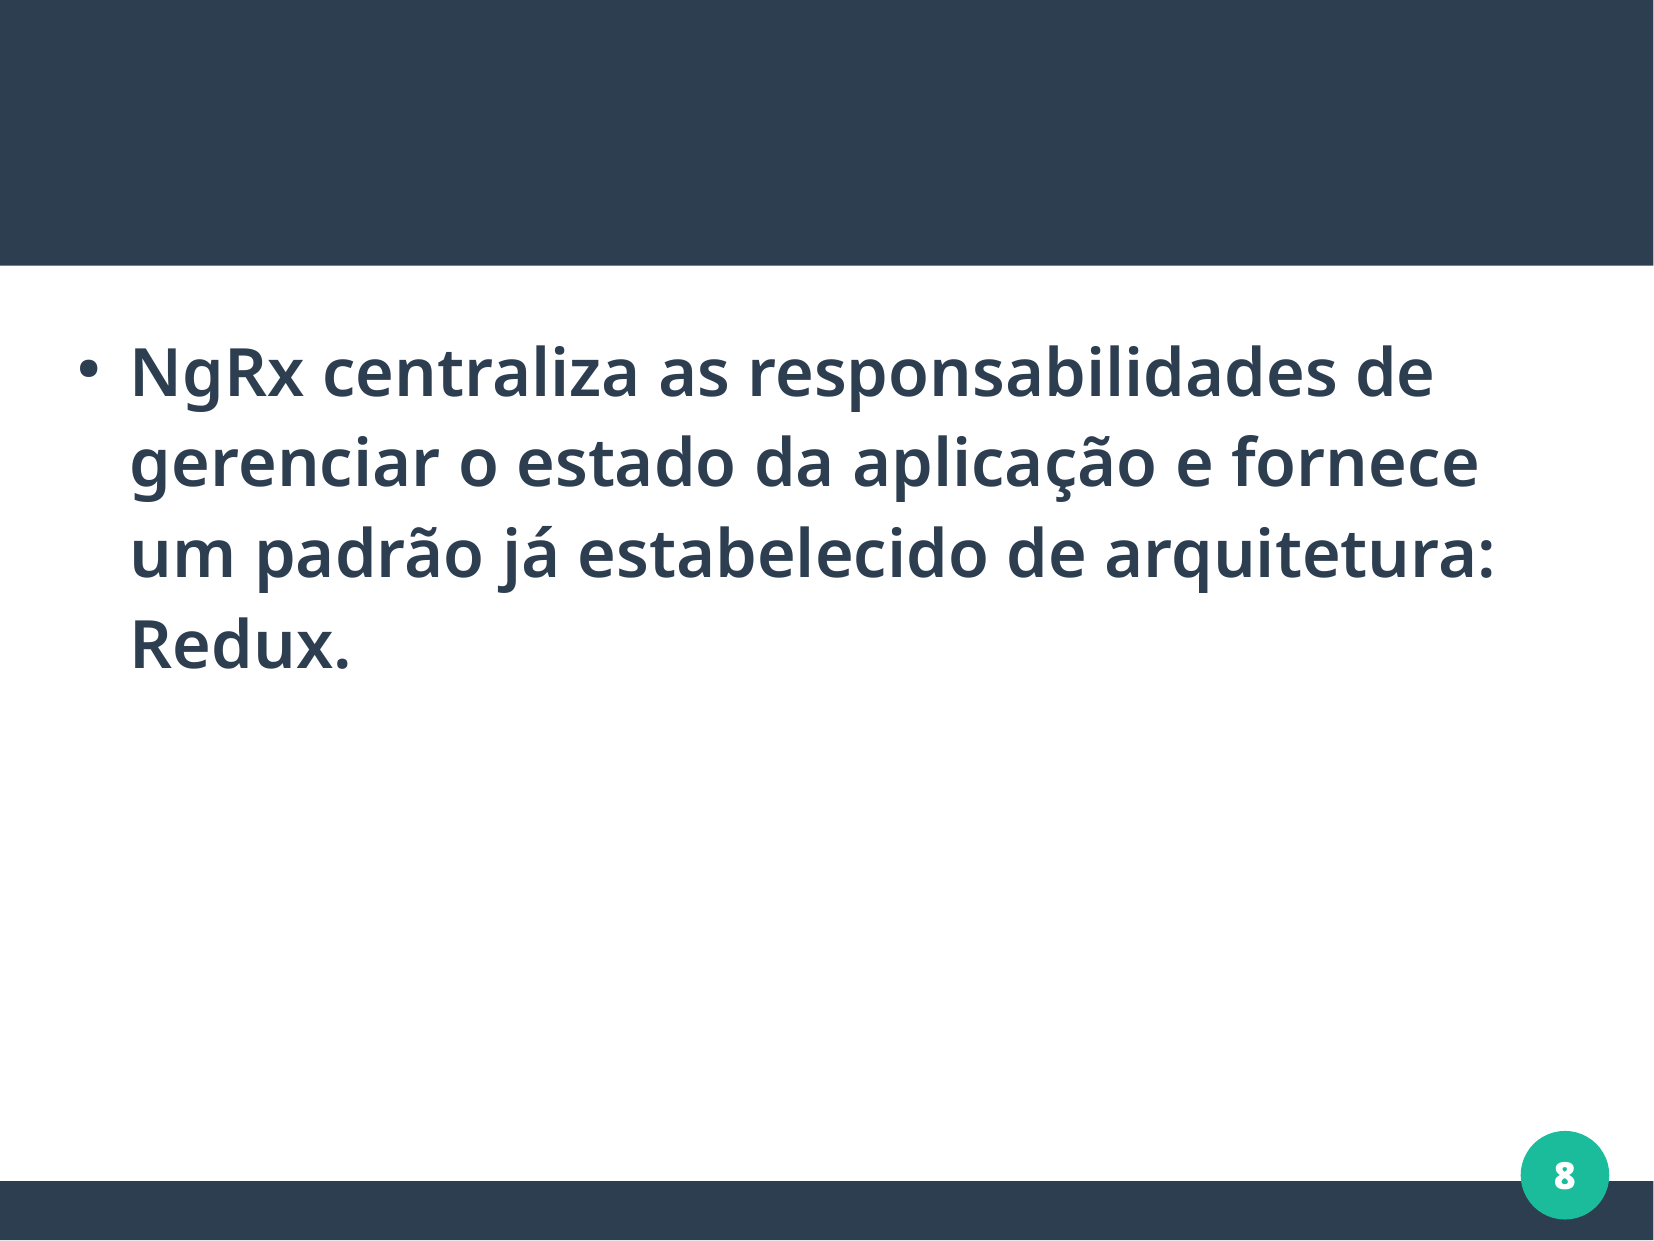

#
NgRx centraliza as responsabilidades de gerenciar o estado da aplicação e fornece um padrão já estabelecido de arquitetura: Redux.
8